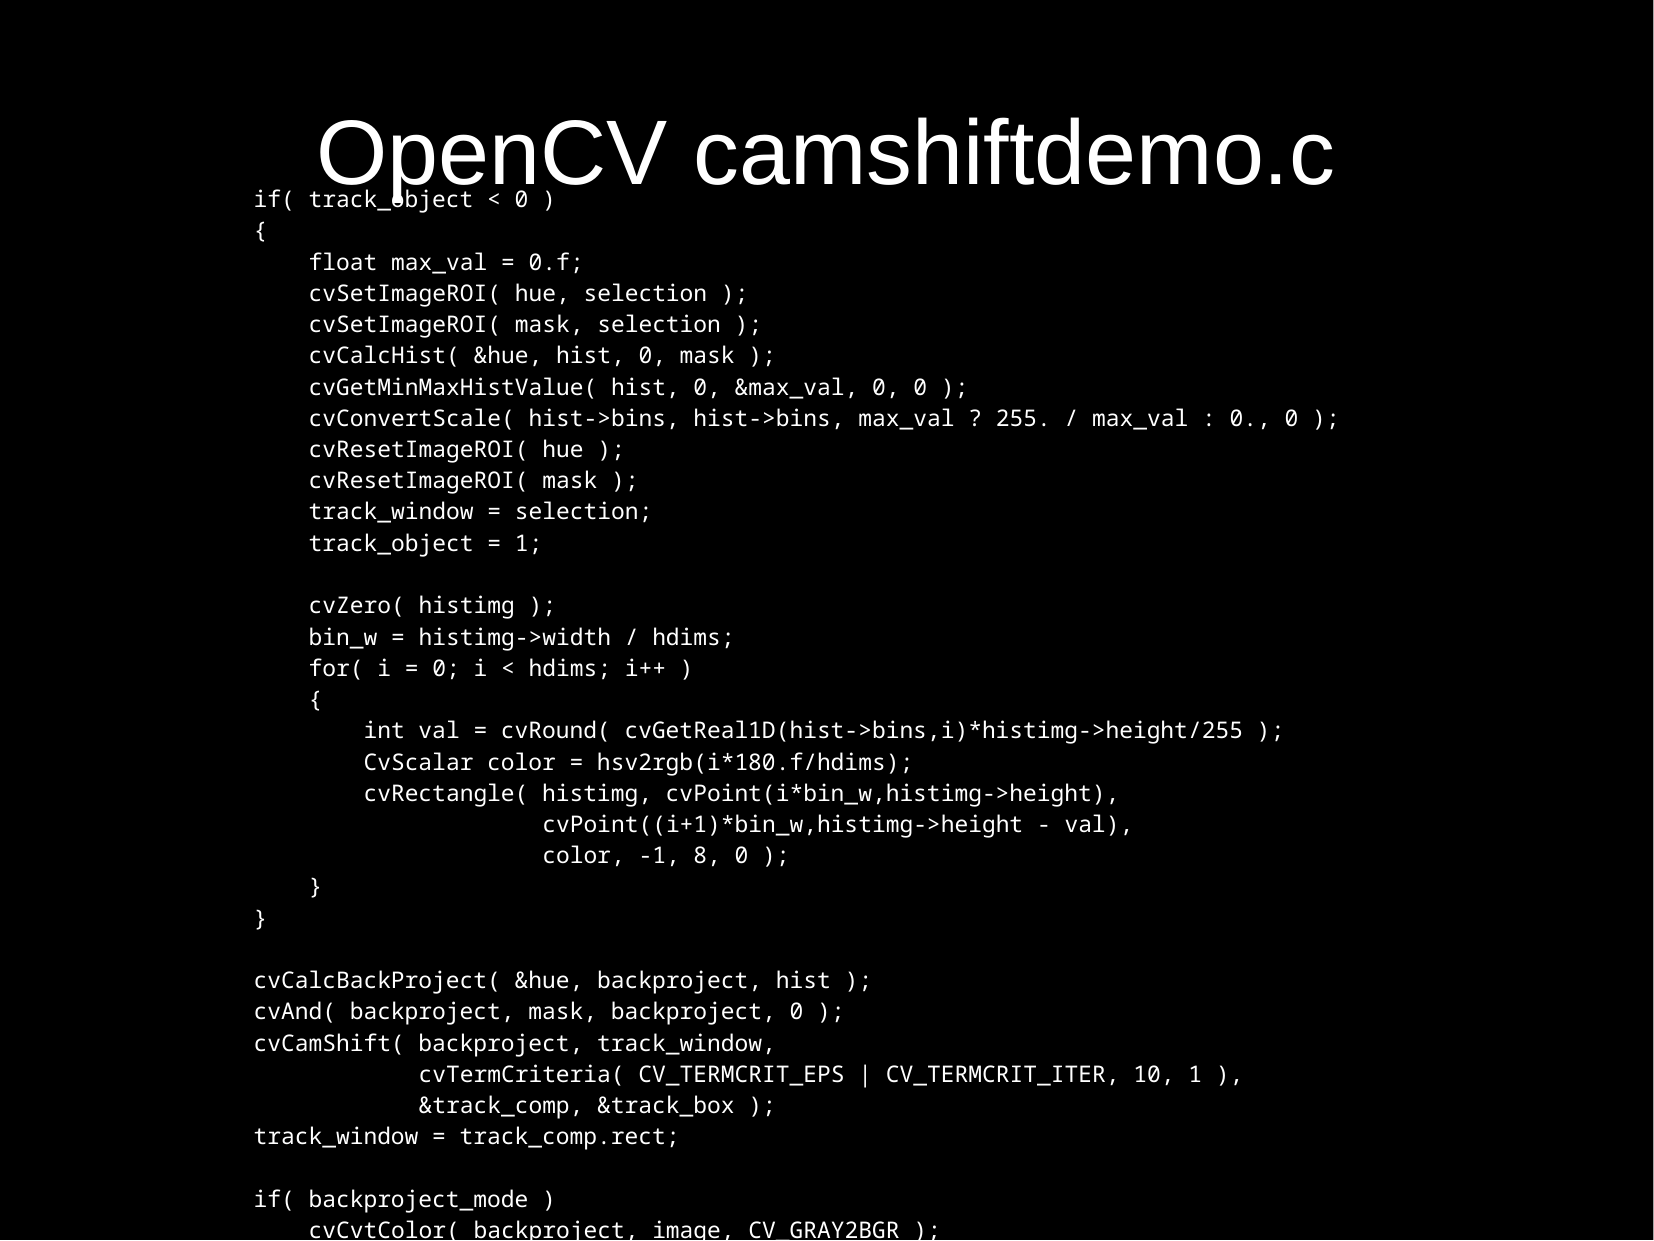

# OpenCV camshiftdemo.c
 if( track_object < 0 )
 {
 float max_val = 0.f;
 cvSetImageROI( hue, selection );
 cvSetImageROI( mask, selection );
 cvCalcHist( &hue, hist, 0, mask );
 cvGetMinMaxHistValue( hist, 0, &max_val, 0, 0 );
 cvConvertScale( hist->bins, hist->bins, max_val ? 255. / max_val : 0., 0 );
 cvResetImageROI( hue );
 cvResetImageROI( mask );
 track_window = selection;
 track_object = 1;
 cvZero( histimg );
 bin_w = histimg->width / hdims;
 for( i = 0; i < hdims; i++ )
 {
 int val = cvRound( cvGetReal1D(hist->bins,i)*histimg->height/255 );
 CvScalar color = hsv2rgb(i*180.f/hdims);
 cvRectangle( histimg, cvPoint(i*bin_w,histimg->height),
 cvPoint((i+1)*bin_w,histimg->height - val),
 color, -1, 8, 0 );
 }
 }
 cvCalcBackProject( &hue, backproject, hist );
 cvAnd( backproject, mask, backproject, 0 );
 cvCamShift( backproject, track_window,
 cvTermCriteria( CV_TERMCRIT_EPS | CV_TERMCRIT_ITER, 10, 1 ),
 &track_comp, &track_box );
 track_window = track_comp.rect;
 if( backproject_mode )
 cvCvtColor( backproject, image, CV_GRAY2BGR );
 if( !image->origin )
 track_box.angle = -track_box.angle;
 cvEllipseBox( image, track_box, CV_RGB(255,0,0), 3, CV_AA, 0 );
 }
 if( select_object && selection.width > 0 && selection.height > 0 )
 {
 cvSetImageROI( image, selection );
 cvXorS( image, cvScalarAll(255), image, 0 );
 cvResetImageROI( image );
 }
 cvShowImage( "CamShiftDemo", image );
 cvShowImage( "Histogram", histimg );